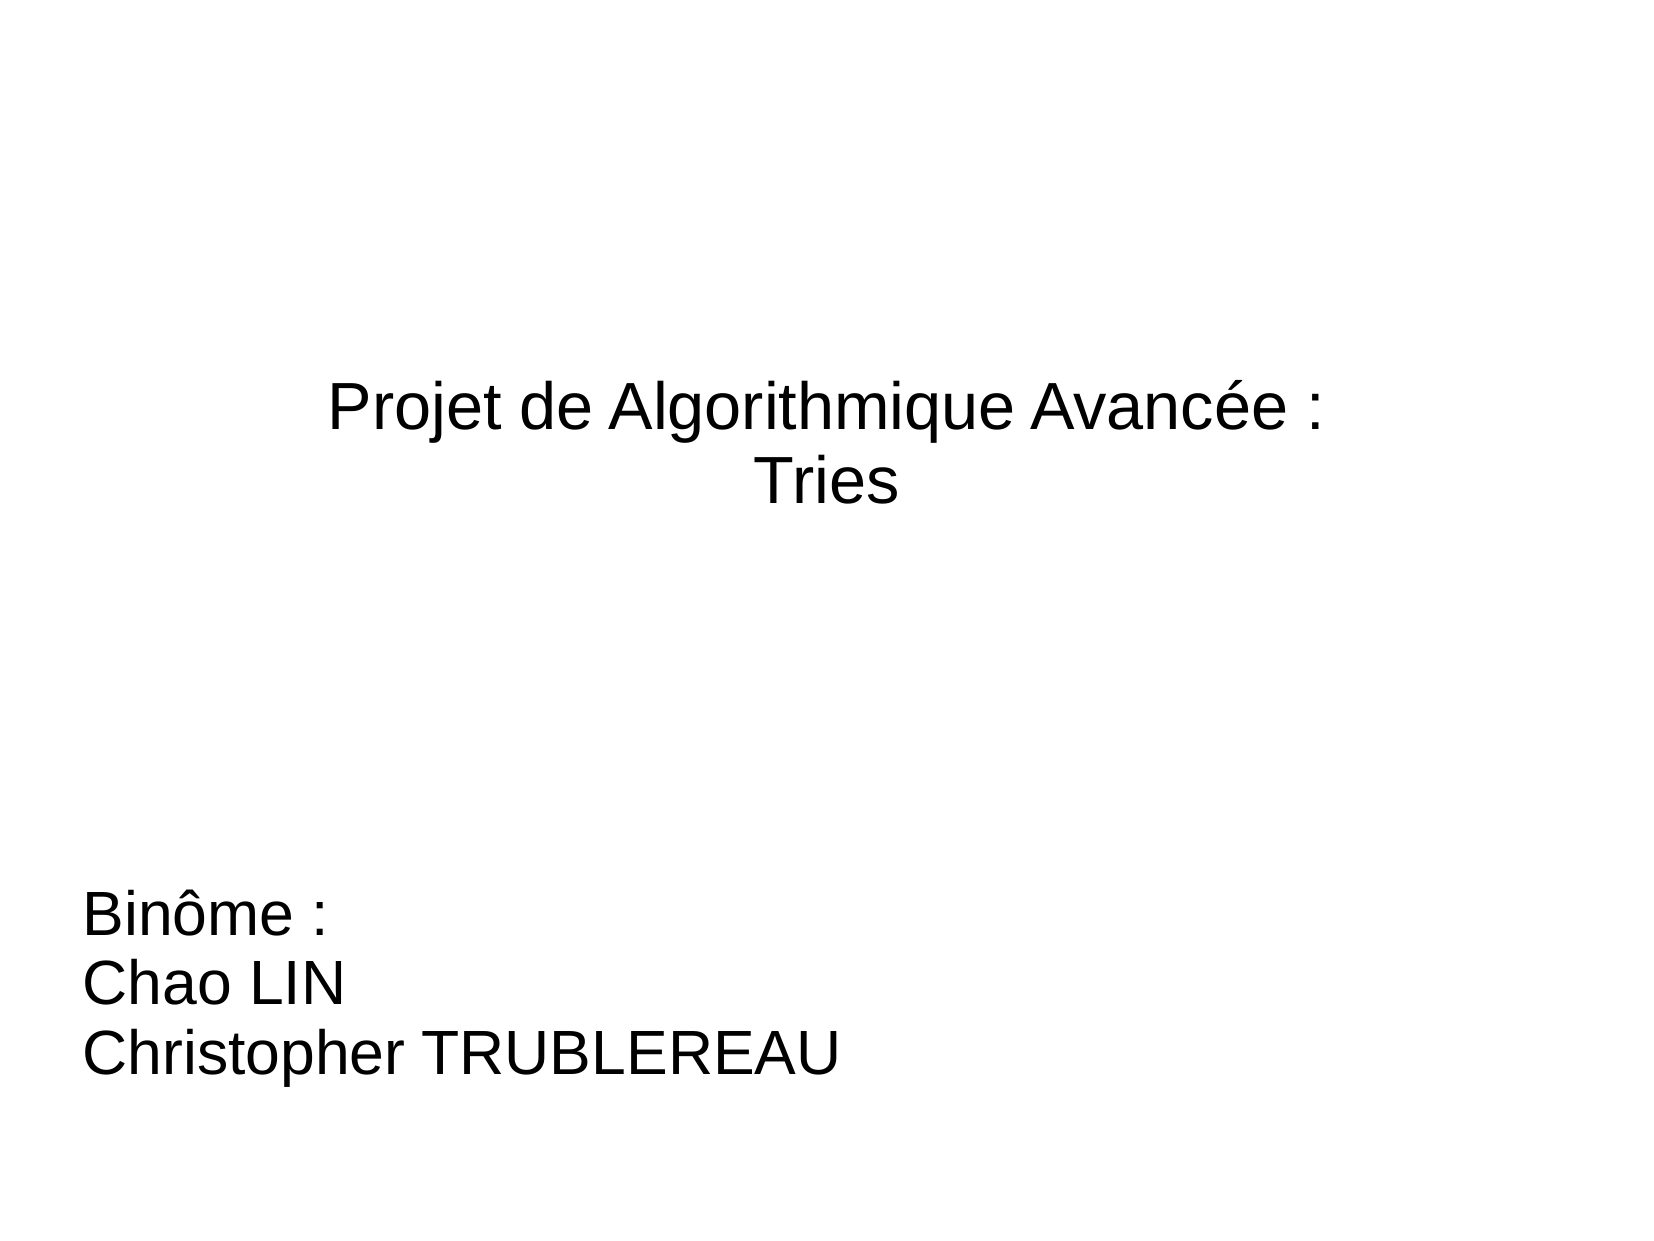

Projet de Algorithmique Avancée :
Tries
# Binôme : Chao LIN Christopher TRUBLEREAU